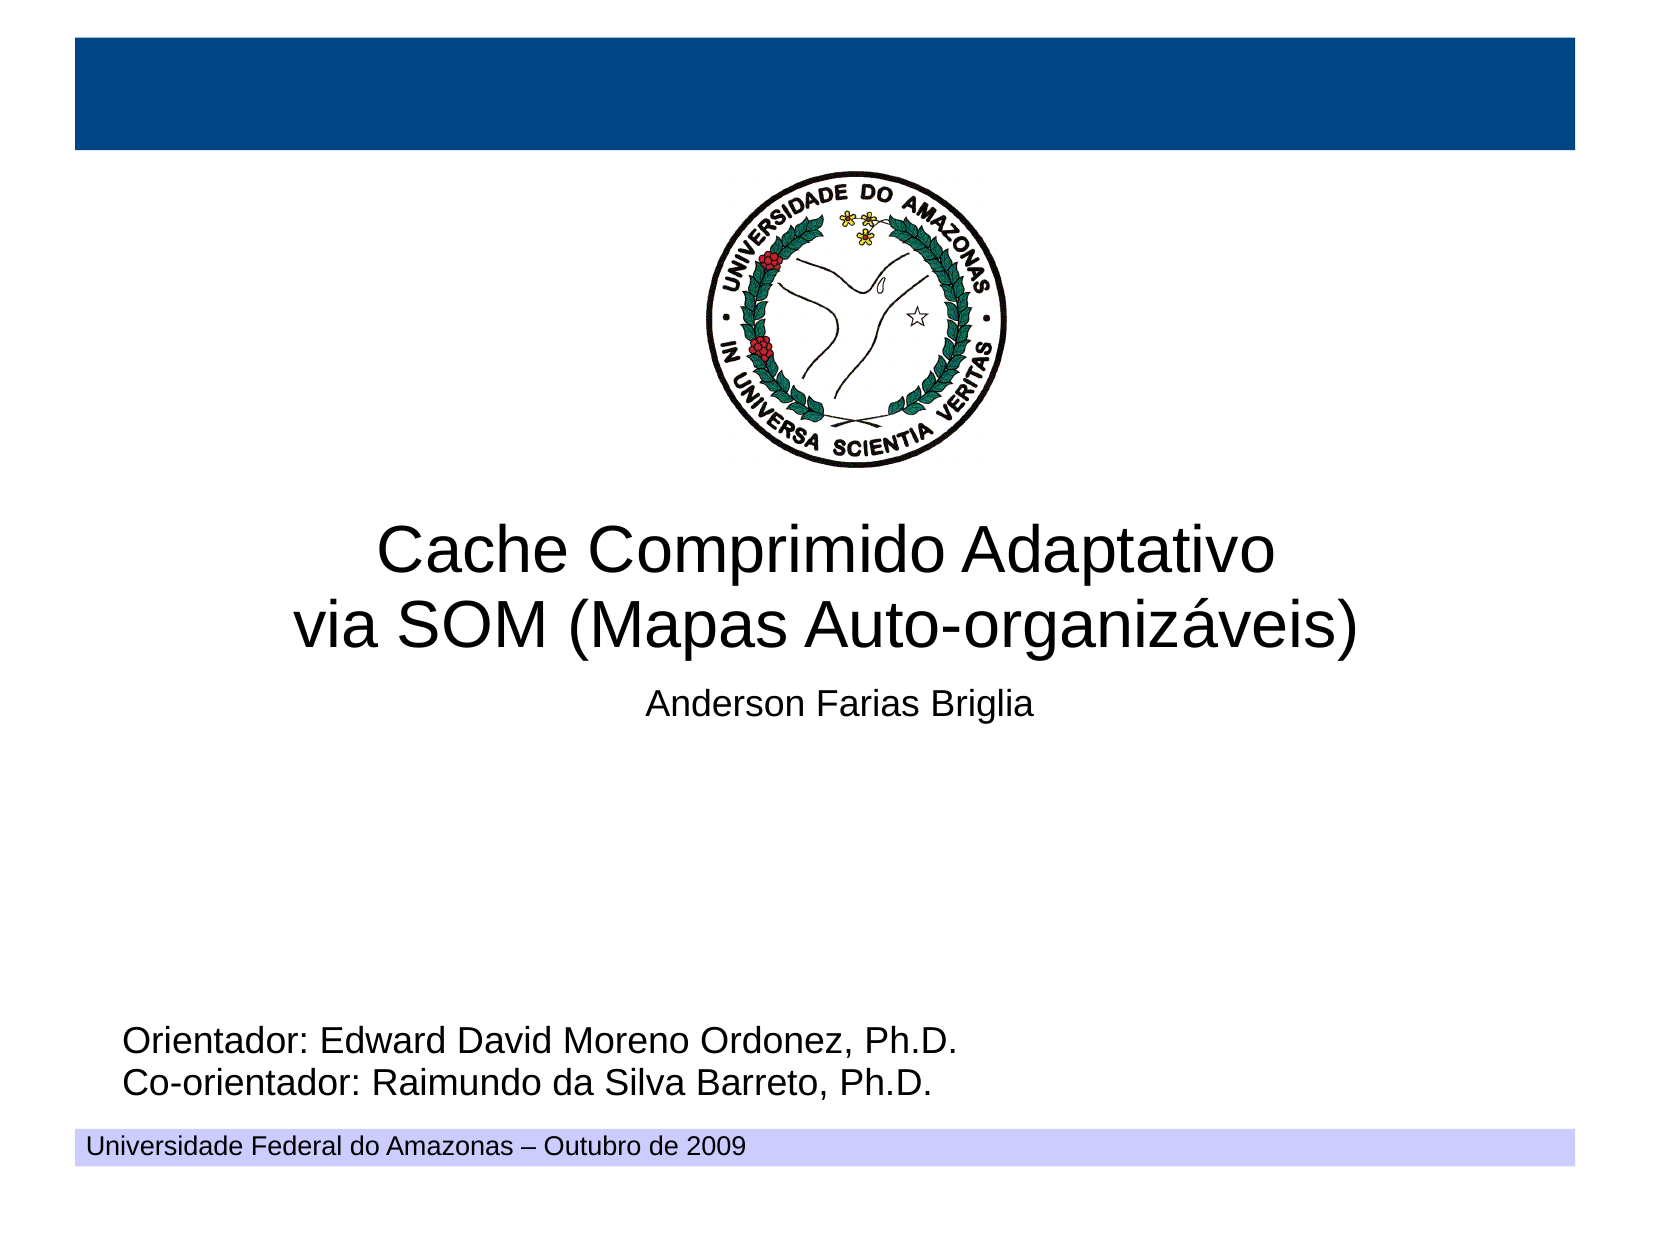

# Cache Comprimido Adaptativo
via SOM (Mapas Auto-organizáveis)
Anderson Farias Briglia
Orientador: Edward David Moreno Ordonez, Ph.D.
Co-orientador: Raimundo da Silva Barreto, Ph.D.